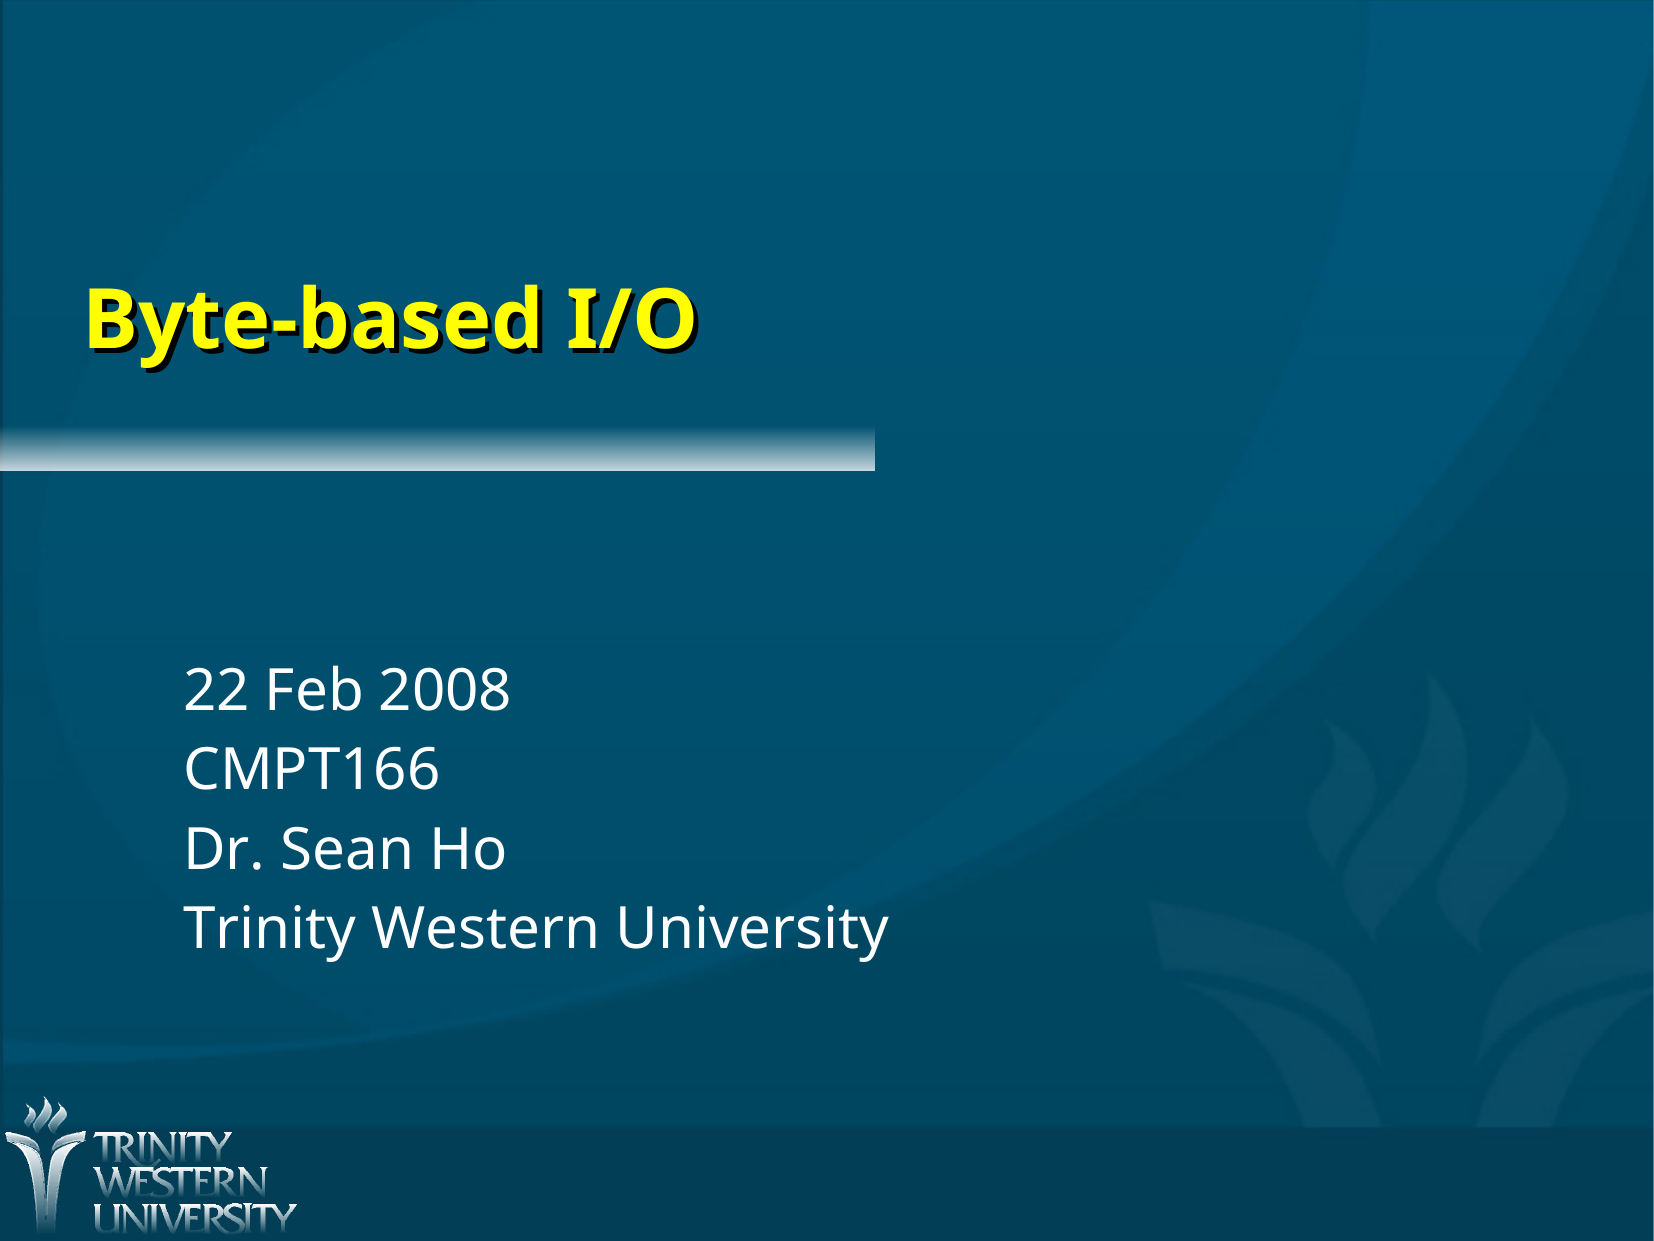

# Byte-based I/O
22 Feb 2008
CMPT166
Dr. Sean Ho
Trinity Western University